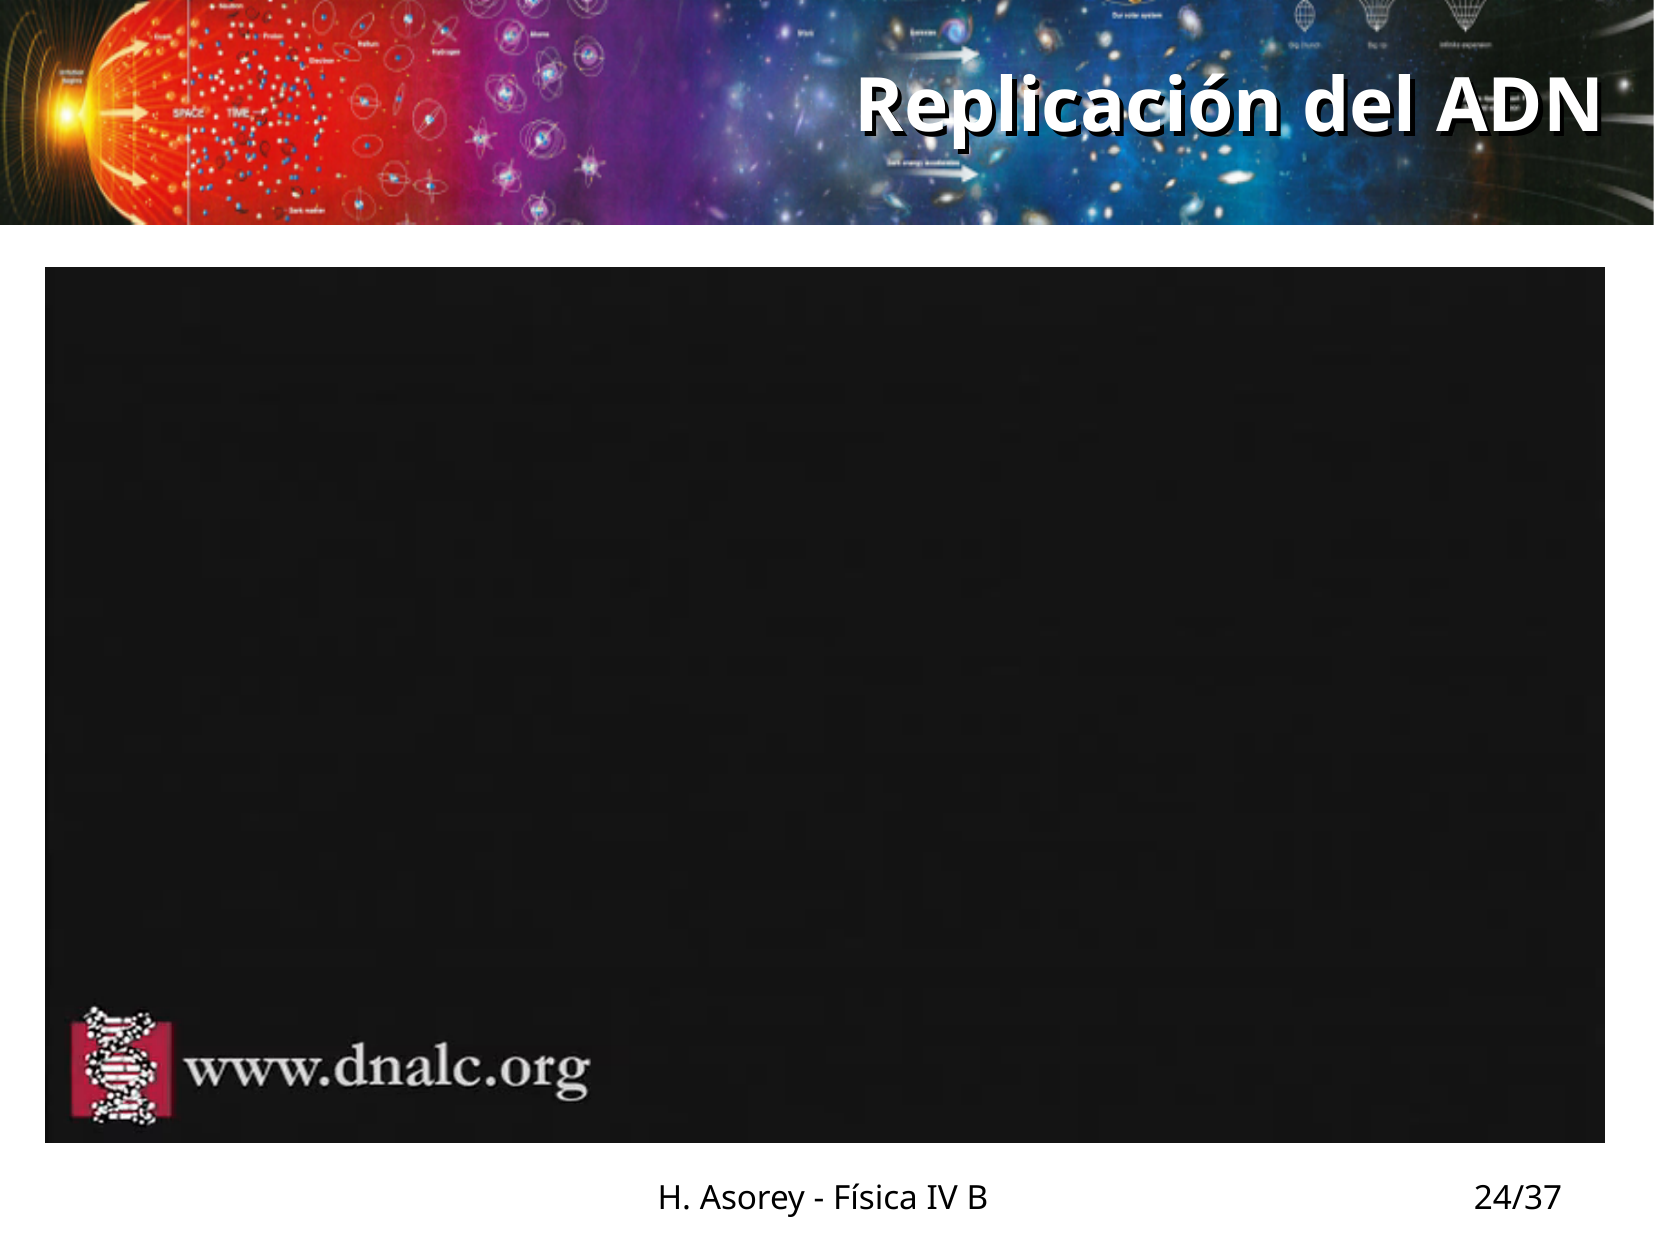

# Replicación del ADN
H. Asorey - Física IV B
24